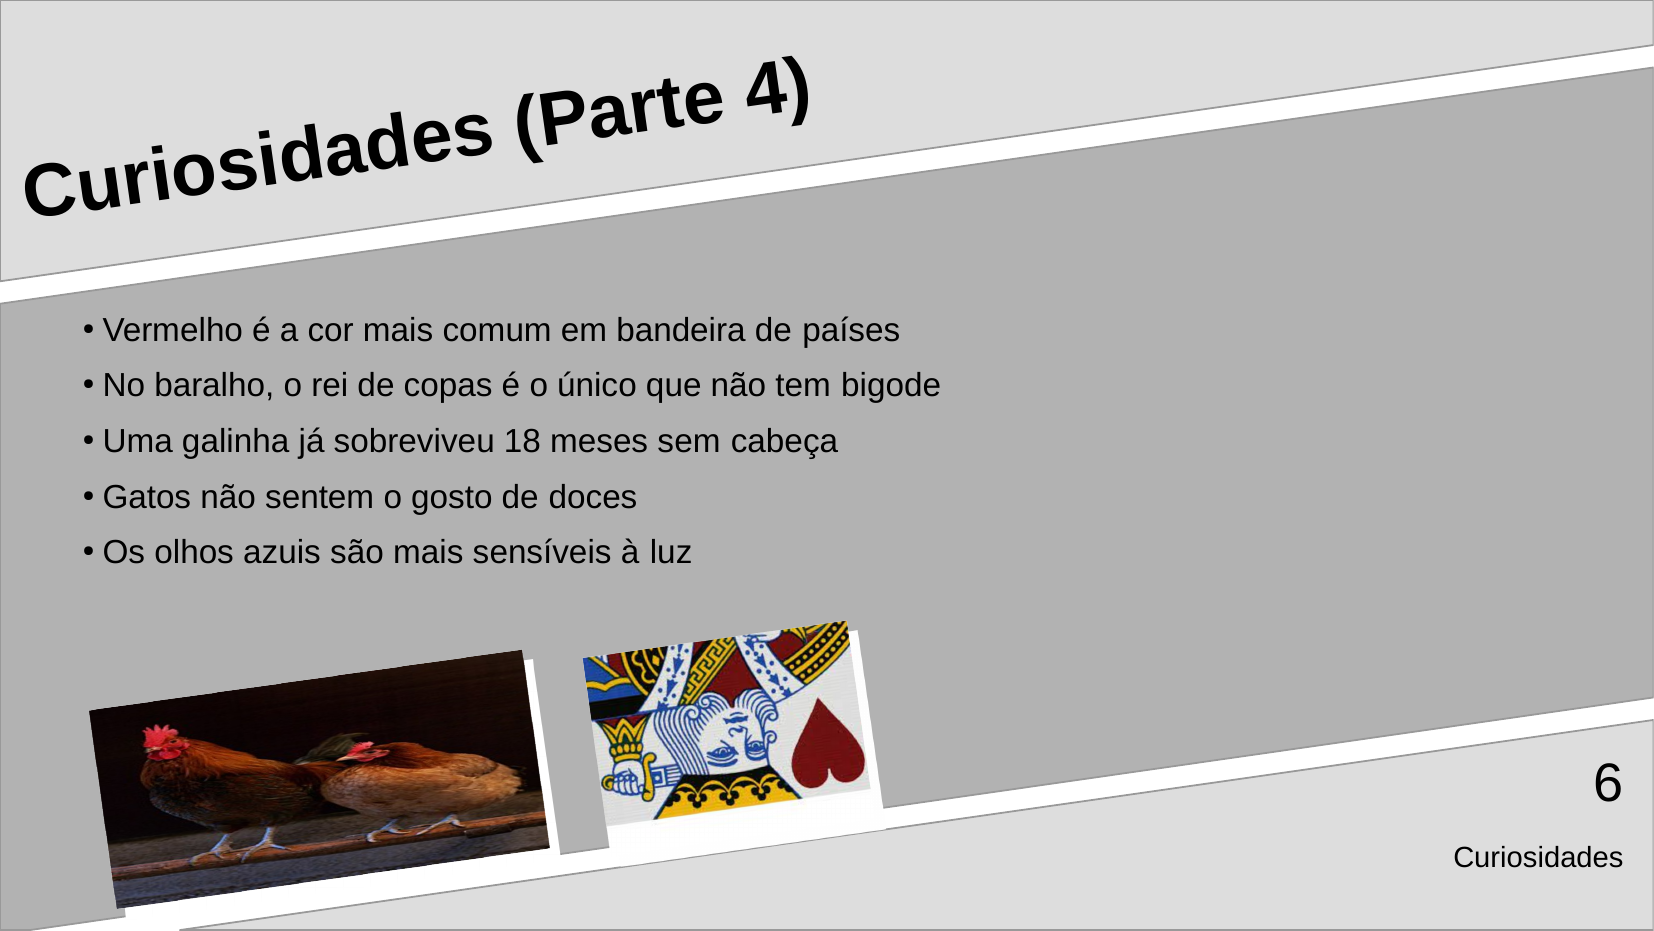

# Curiosidades (Parte 4)
Vermelho é a cor mais comum em bandeira de países
No baralho, o rei de copas é o único que não tem bigode
Uma galinha já sobreviveu 18 meses sem cabeça
Gatos não sentem o gosto de doces
Os olhos azuis são mais sensíveis à luz
6
Curiosidades